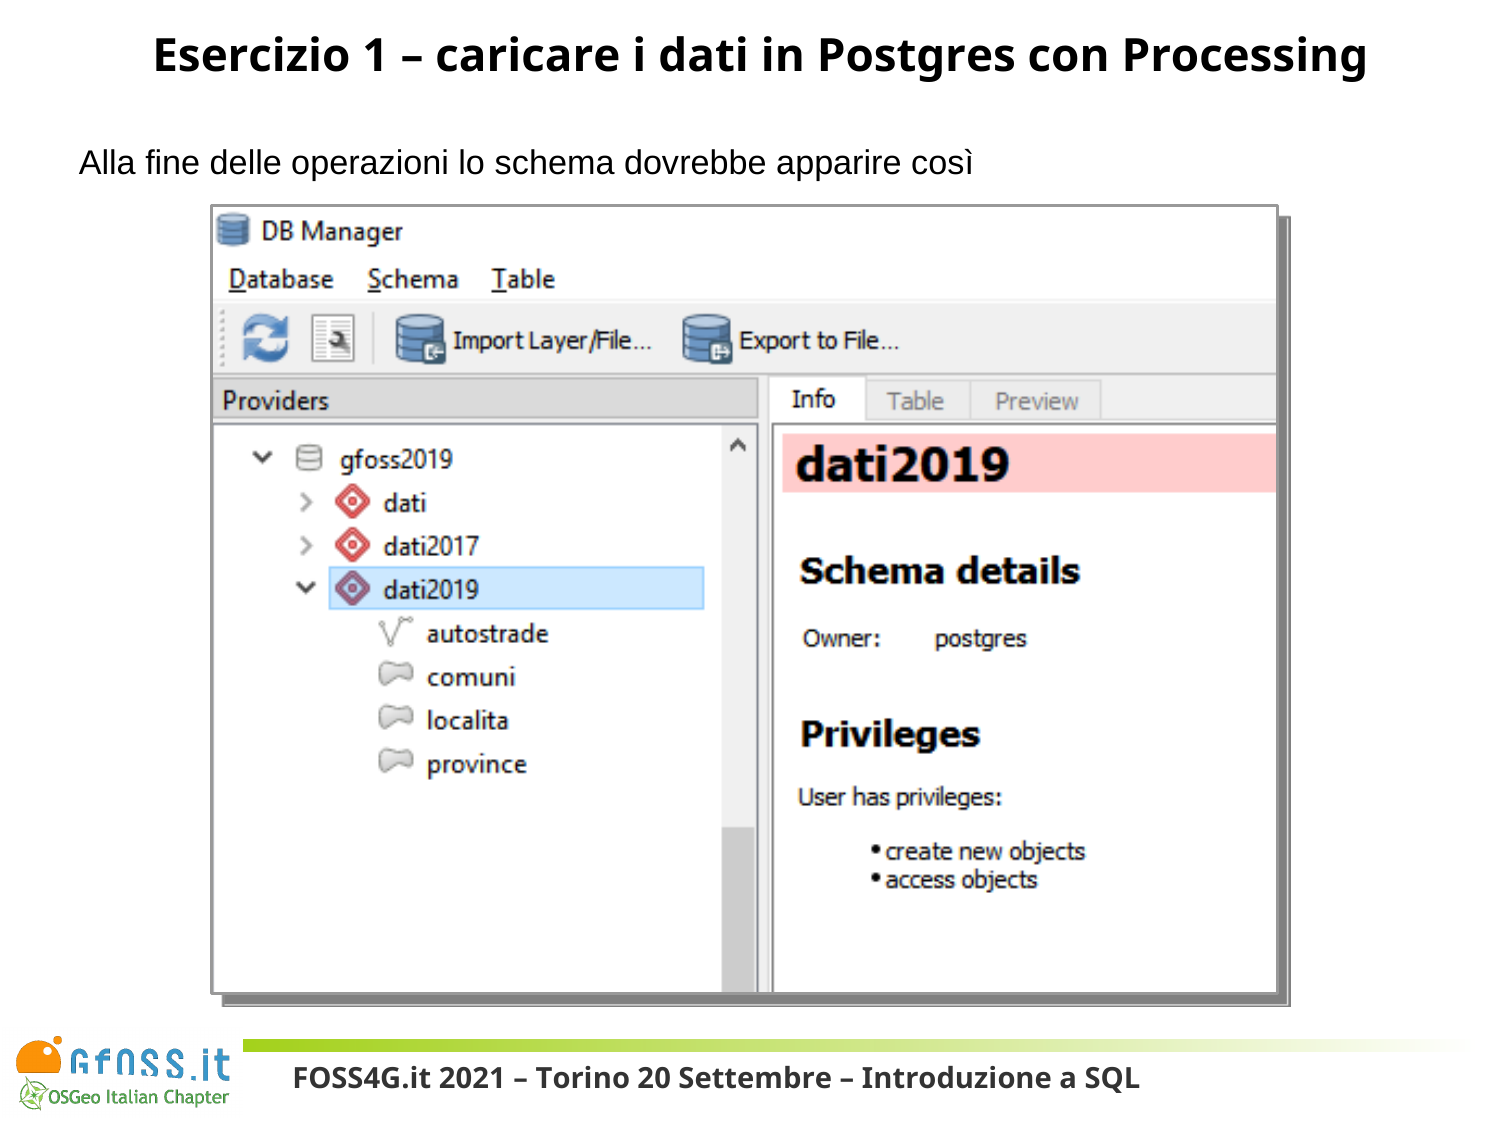

# Esercizio 1 – caricare i dati in Postgres con Processing
Alla fine delle operazioni lo schema dovrebbe apparire così